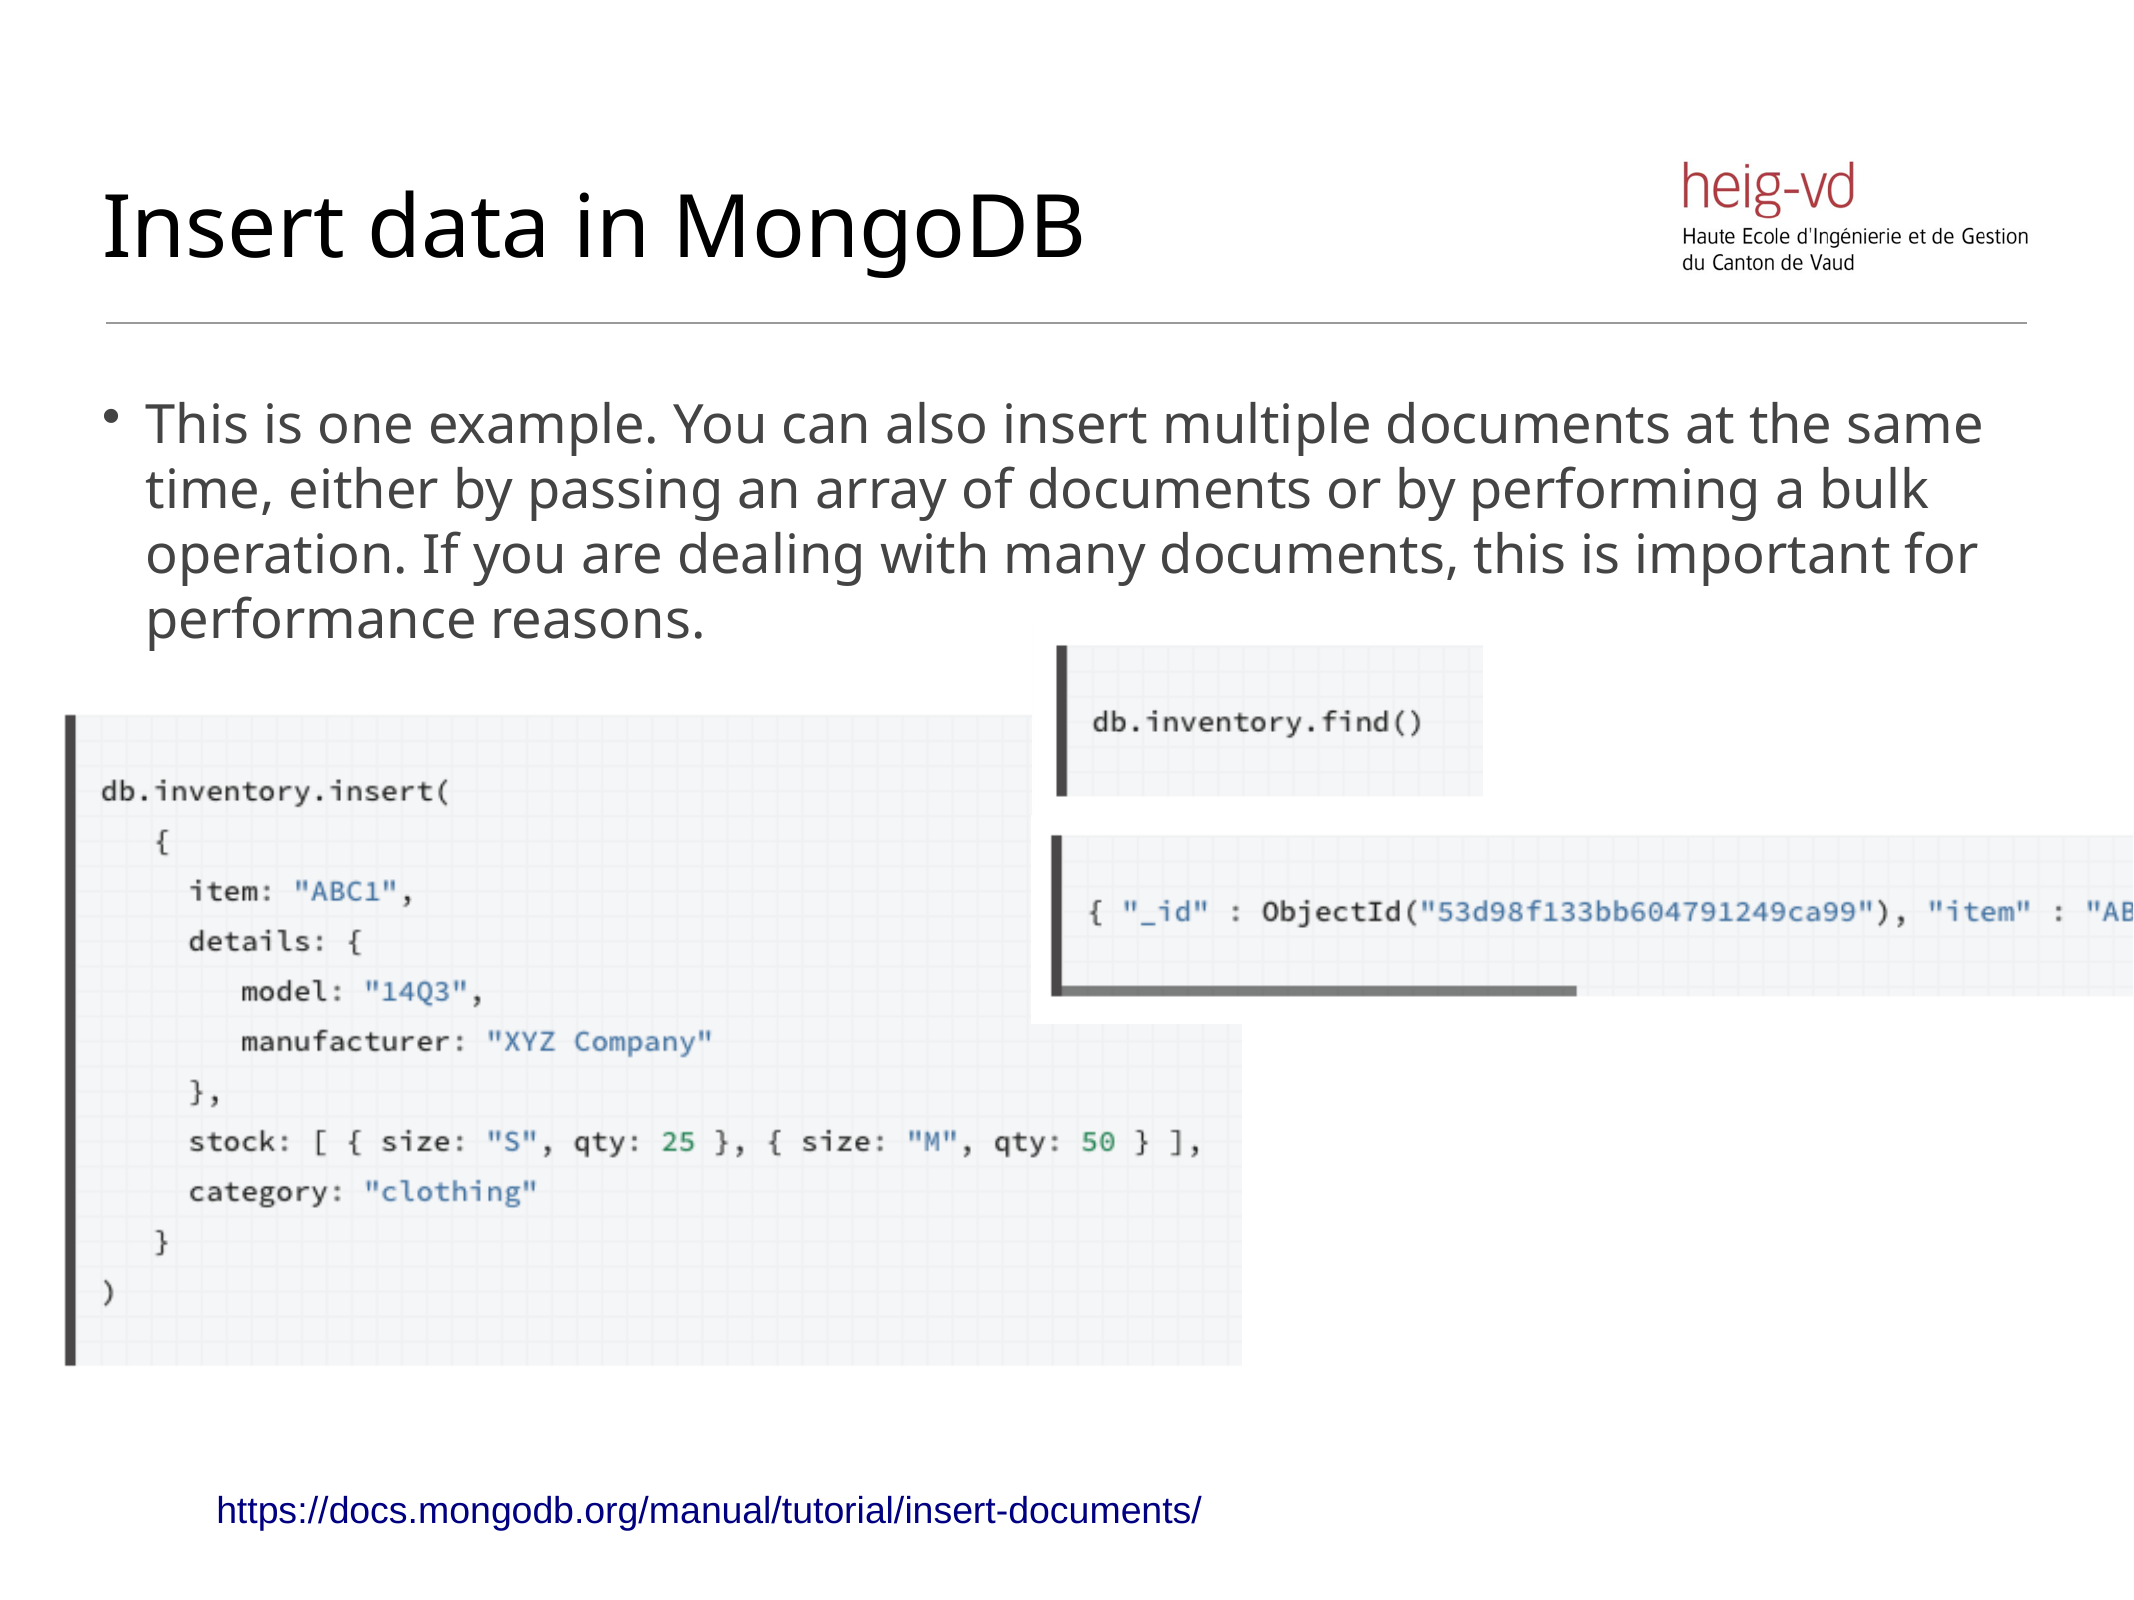

Insert data in MongoDB
# This is one example. You can also insert multiple documents at the same time, either by passing an array of documents or by performing a bulk operation. If you are dealing with many documents, this is important for performance reasons.
https://docs.mongodb.org/manual/tutorial/insert-documents/